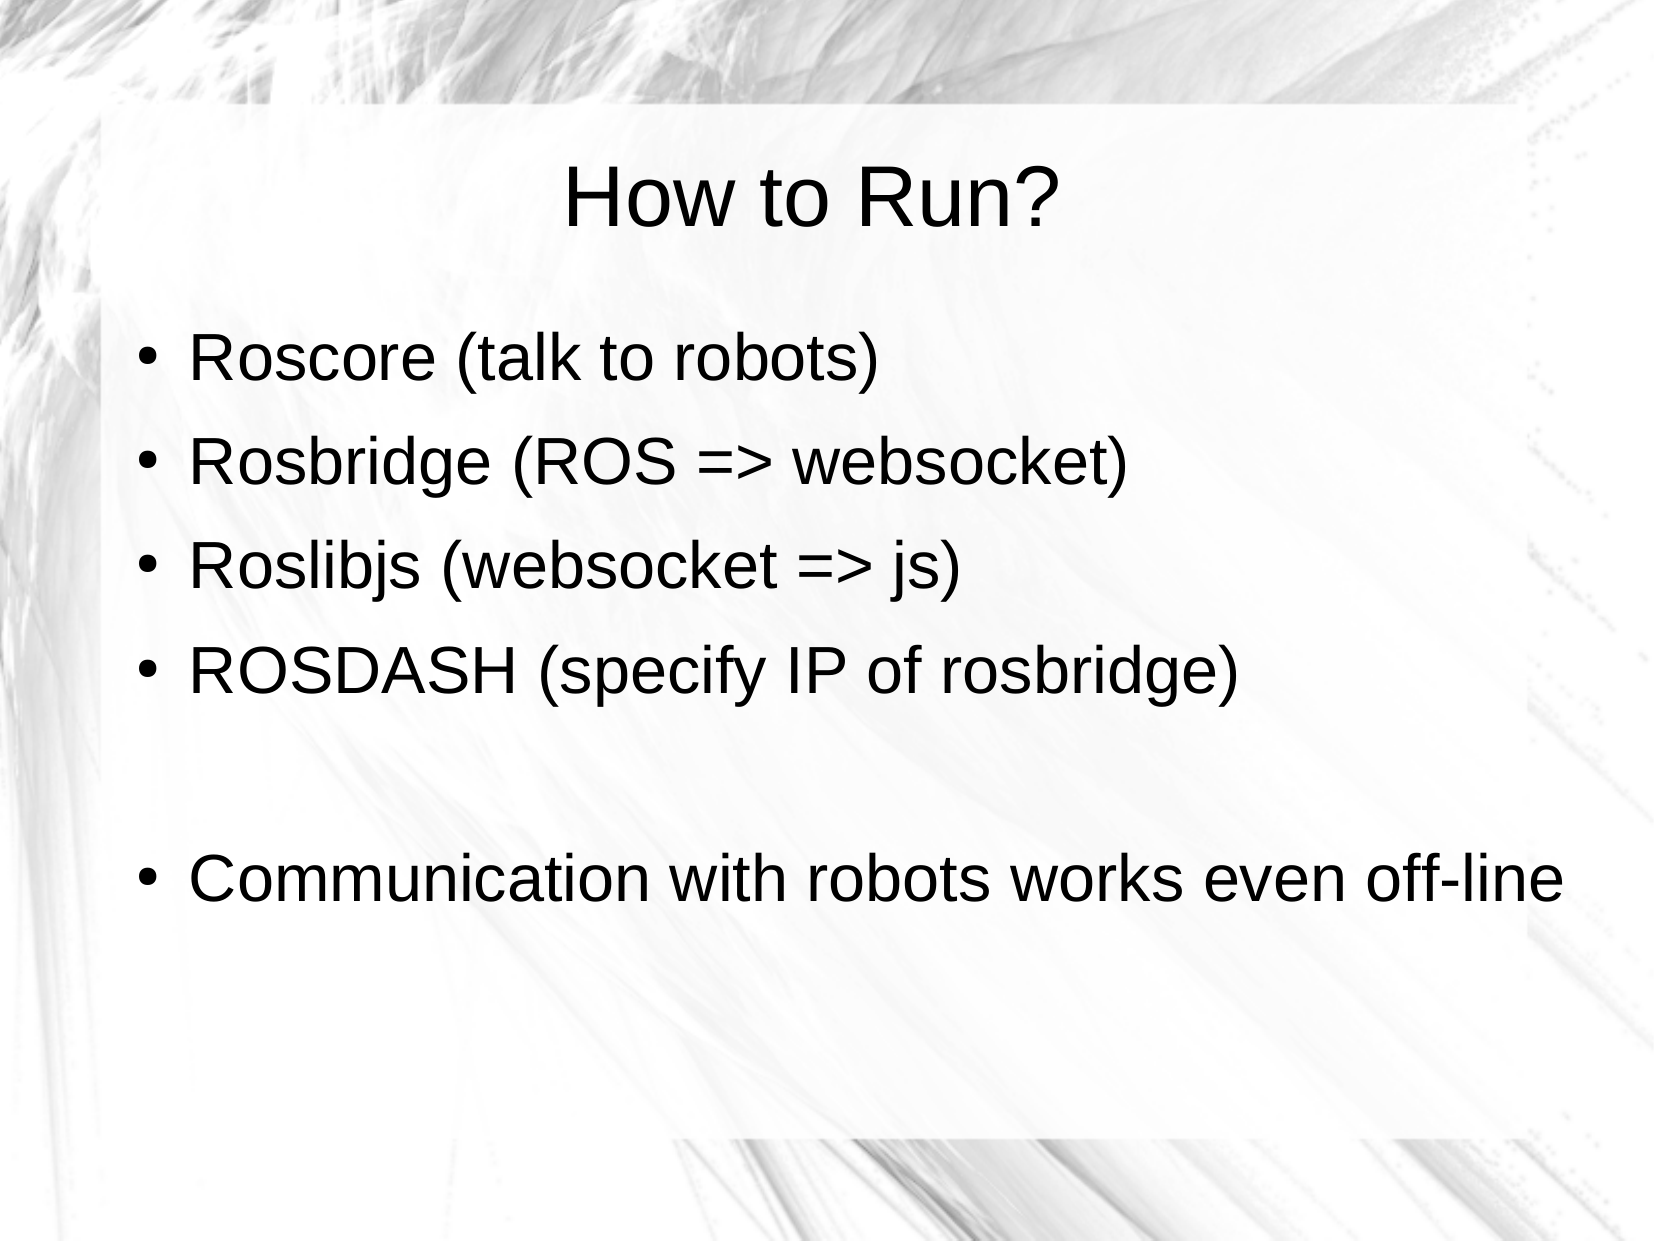

# How to Run?
Roscore (talk to robots)
Rosbridge (ROS => websocket)
Roslibjs (websocket => js)
ROSDASH (specify IP of rosbridge)
Communication with robots works even off-line